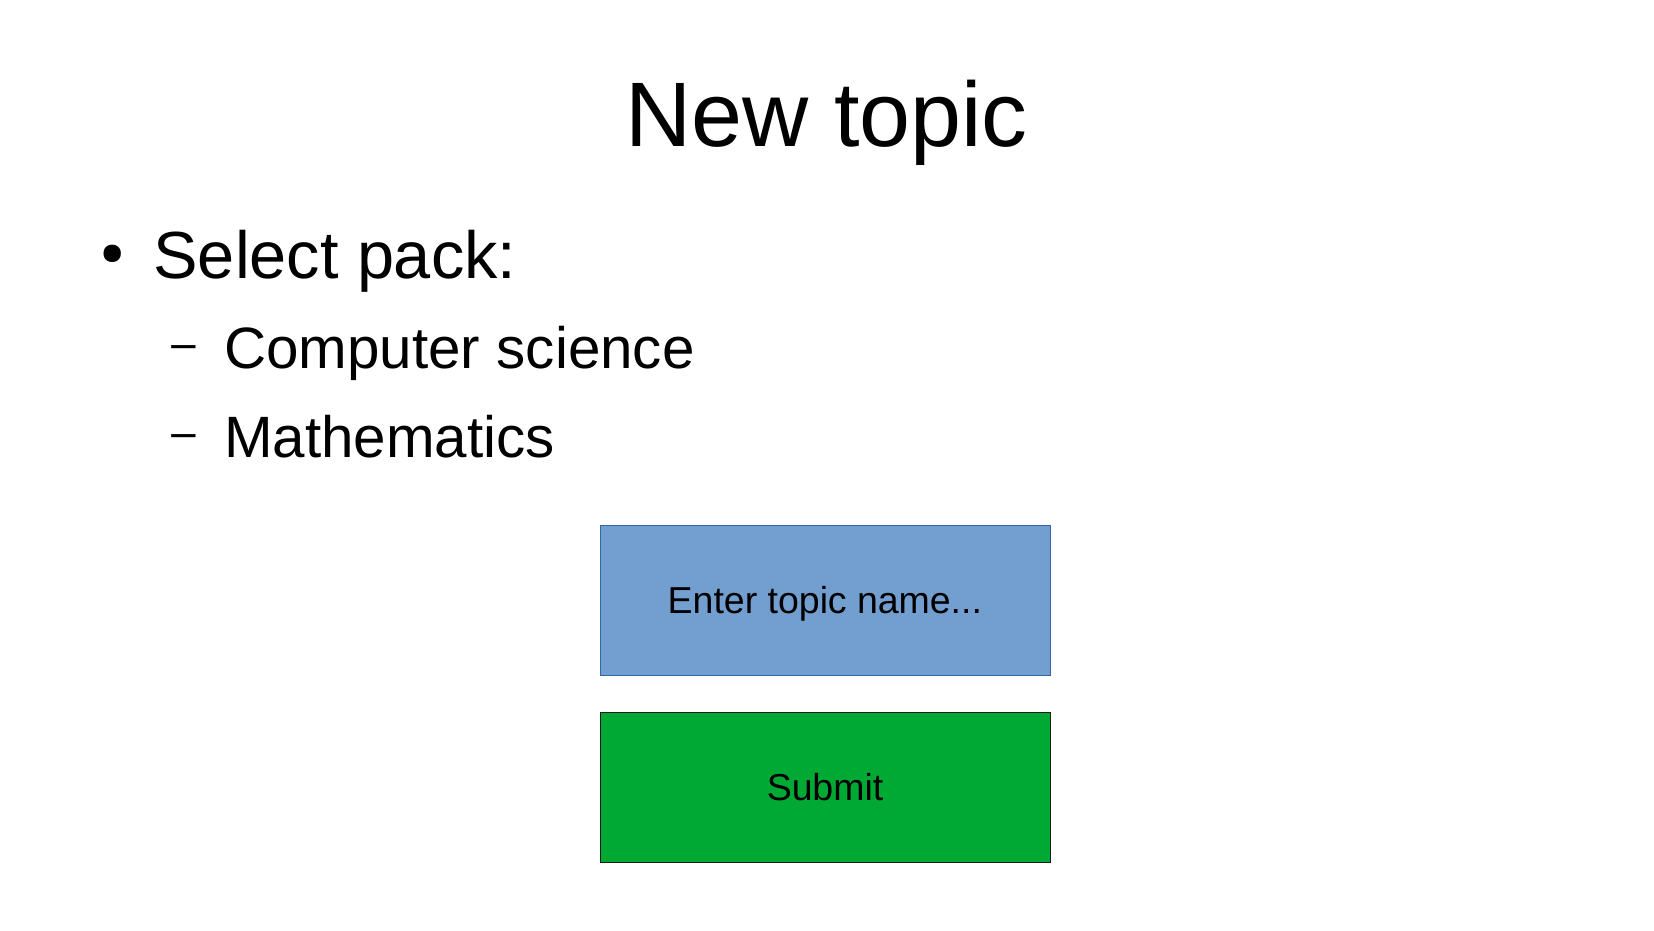

# New topic
Select pack:
Computer science
Mathematics
Enter topic name...
Submit